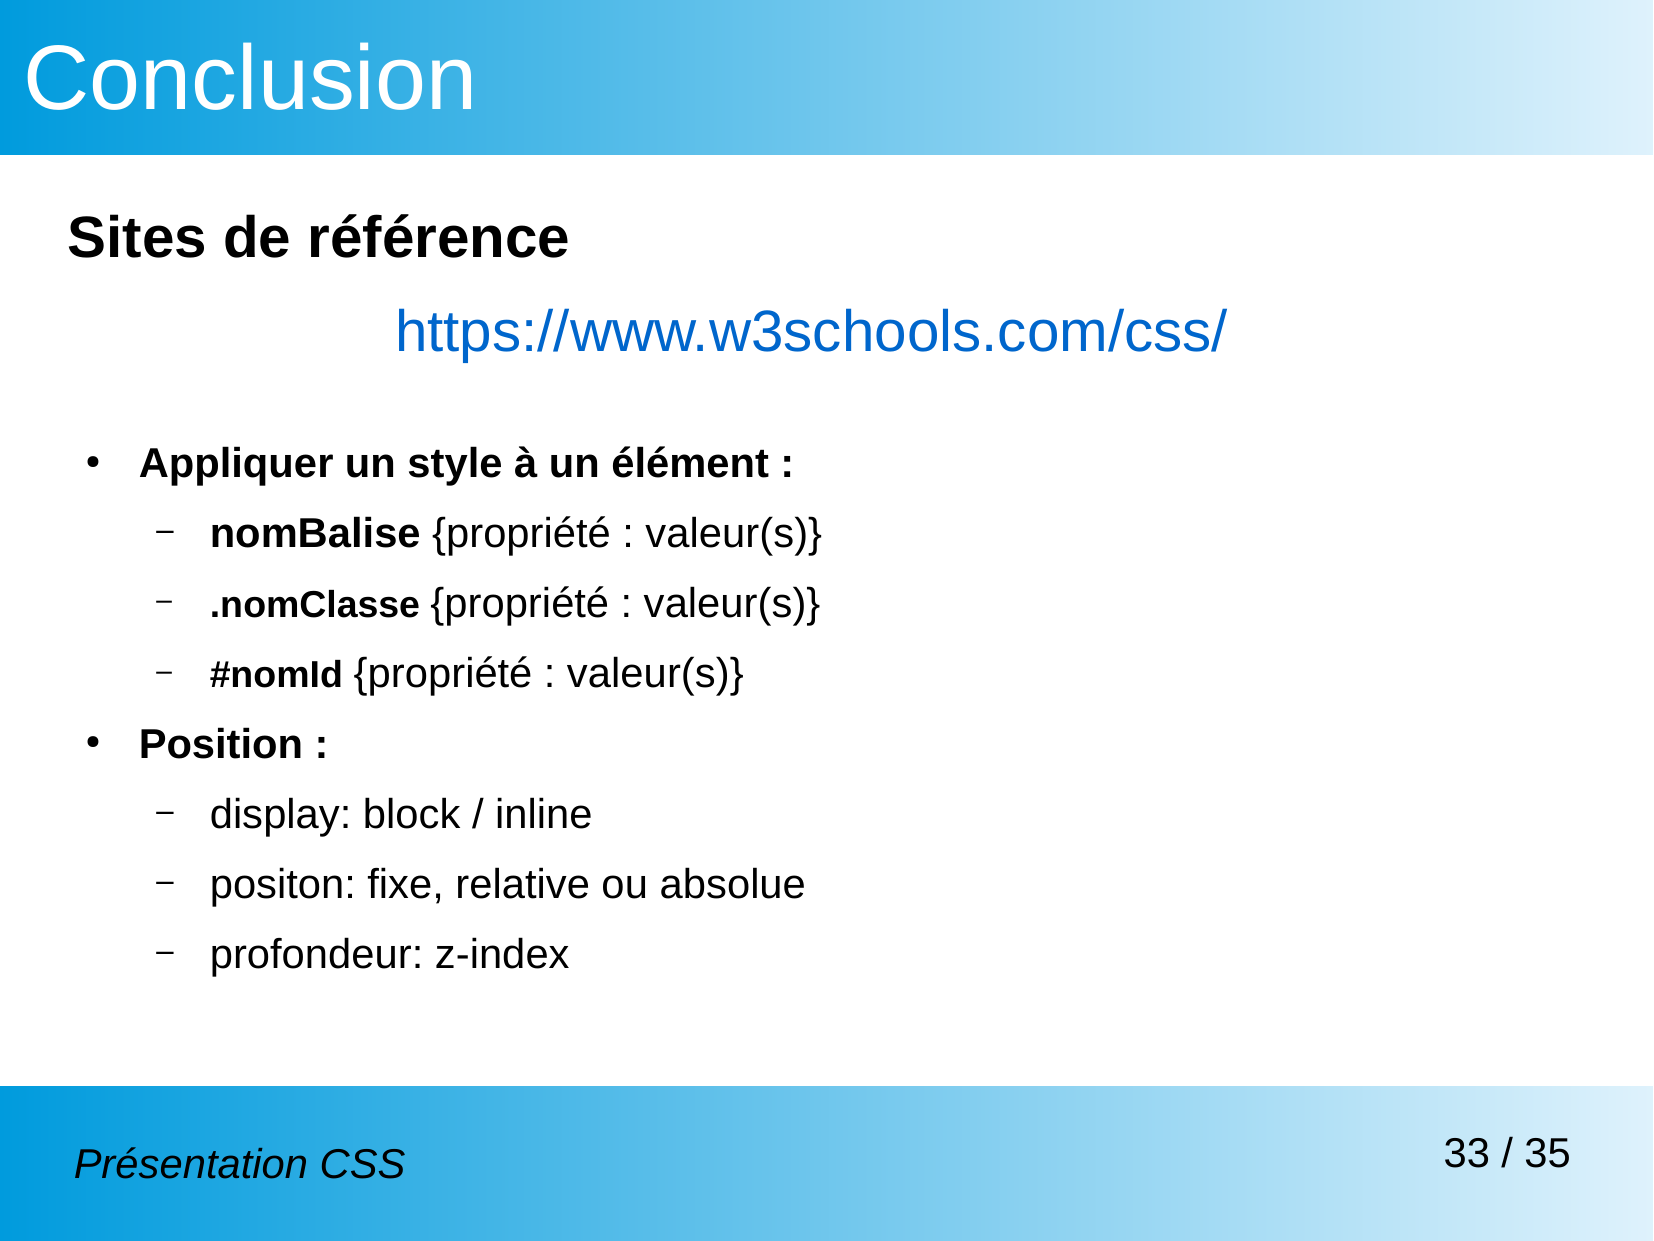

# Conclusion
Sites de référence
https://www.w3schools.com/css/
Appliquer un style à un élément :
nomBalise {propriété : valeur(s)}
.nomClasse {propriété : valeur(s)}
#nomId {propriété : valeur(s)}
Position :
display: block / inline
positon: fixe, relative ou absolue
profondeur: z-index